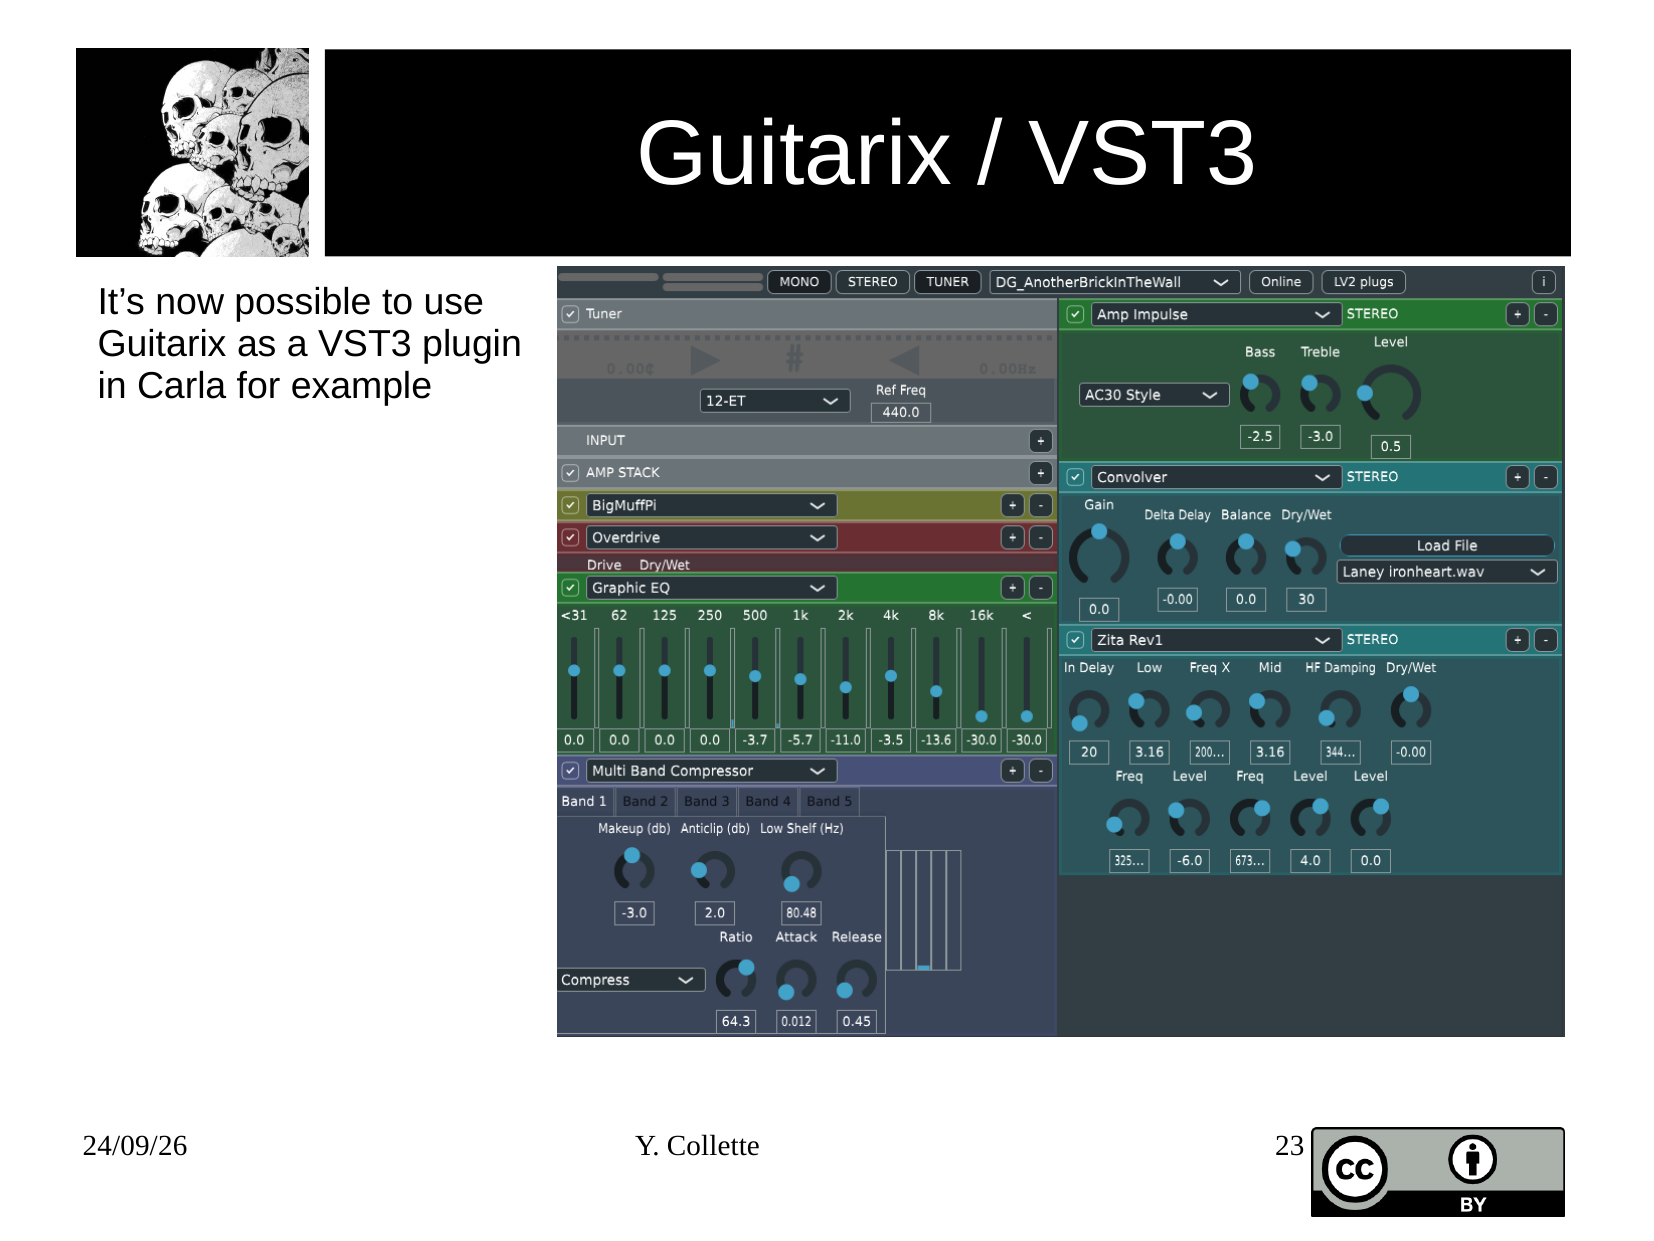

# Guitarix / VST3
It’s now possible to use Guitarix as a VST3 plugin in Carla for example
Y. Collette
23